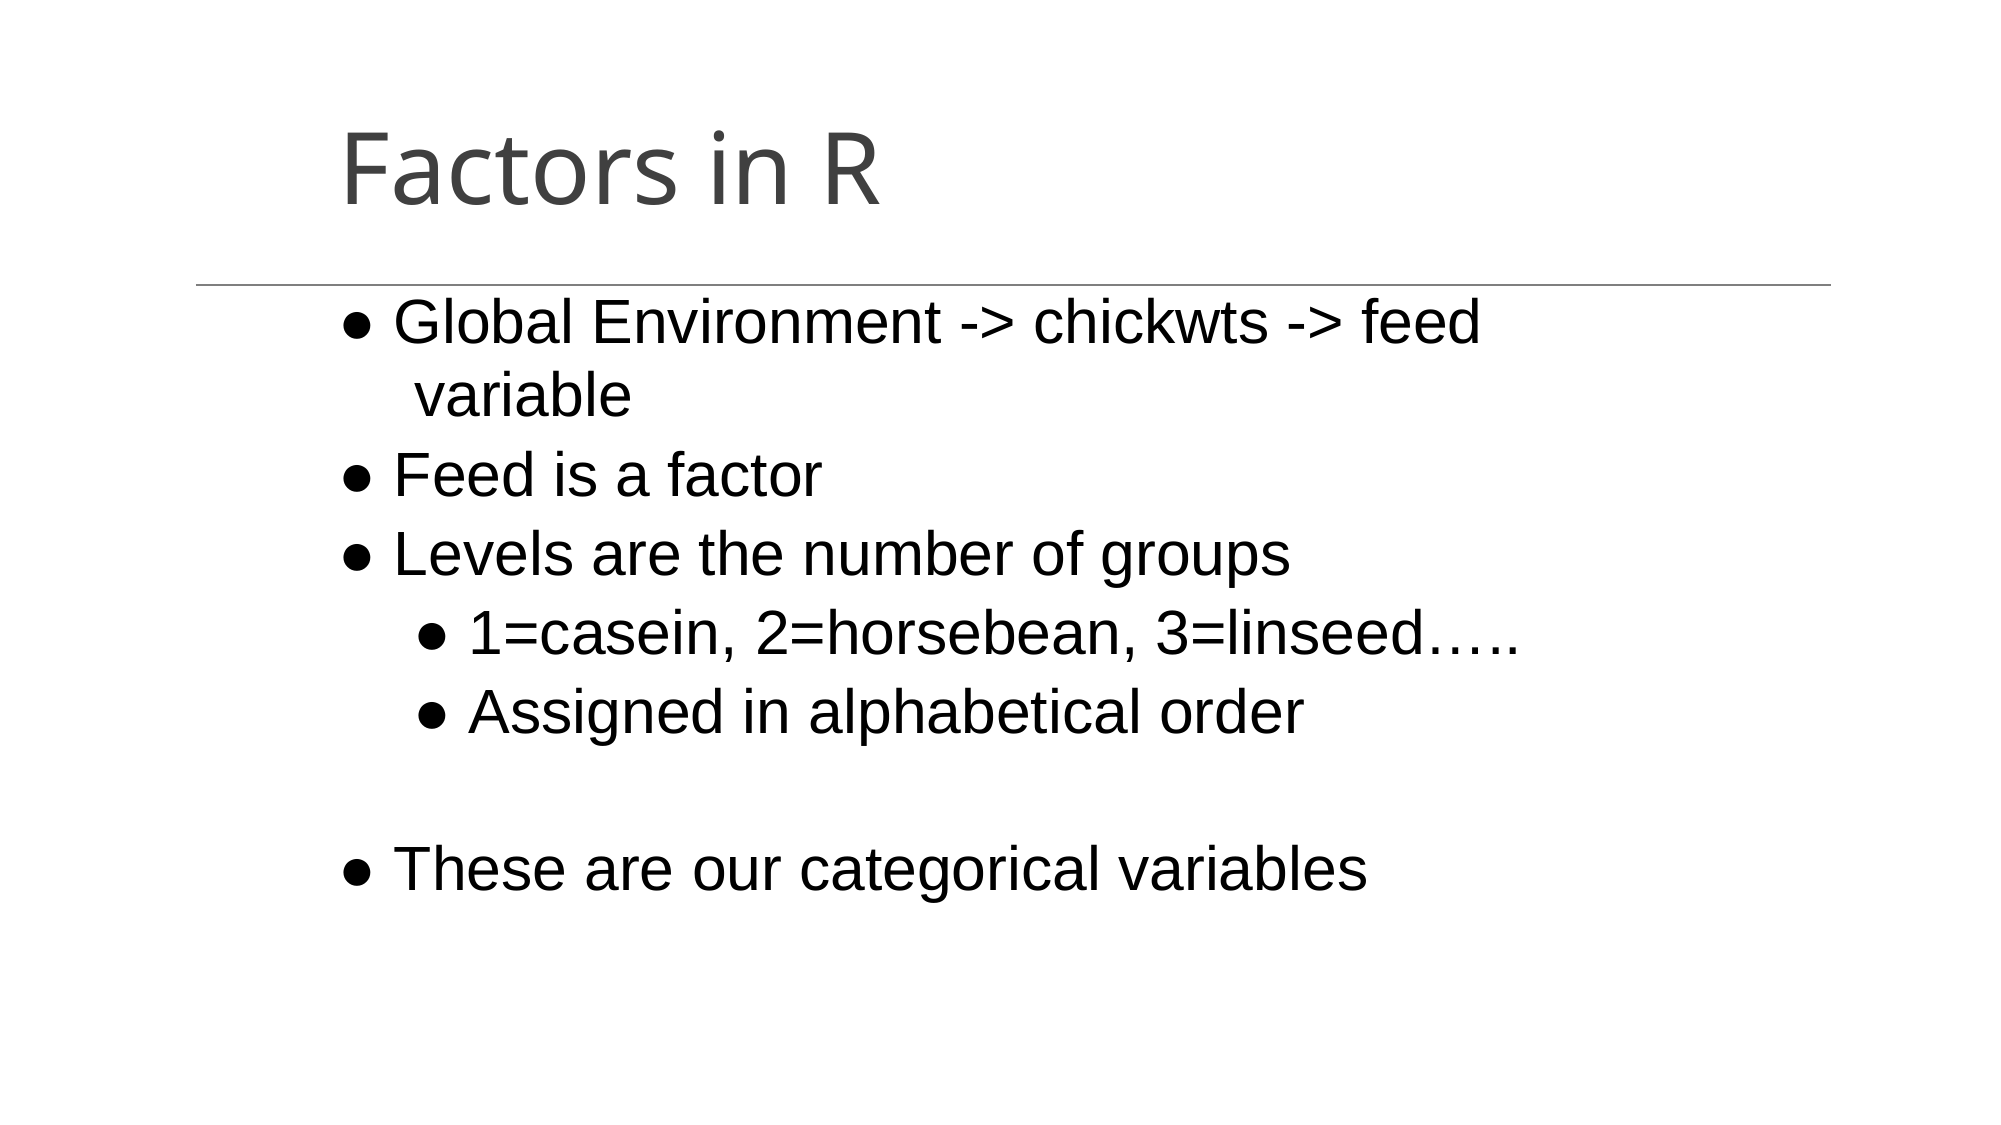

Factors in R
● Global Environment -> chickwts -> feed
variable
● Feed is a factor
● Levels are the number of groups
● 1=casein, 2=horsebean, 3=linseed…..
● Assigned in alphabetical order
● These are our categorical variables